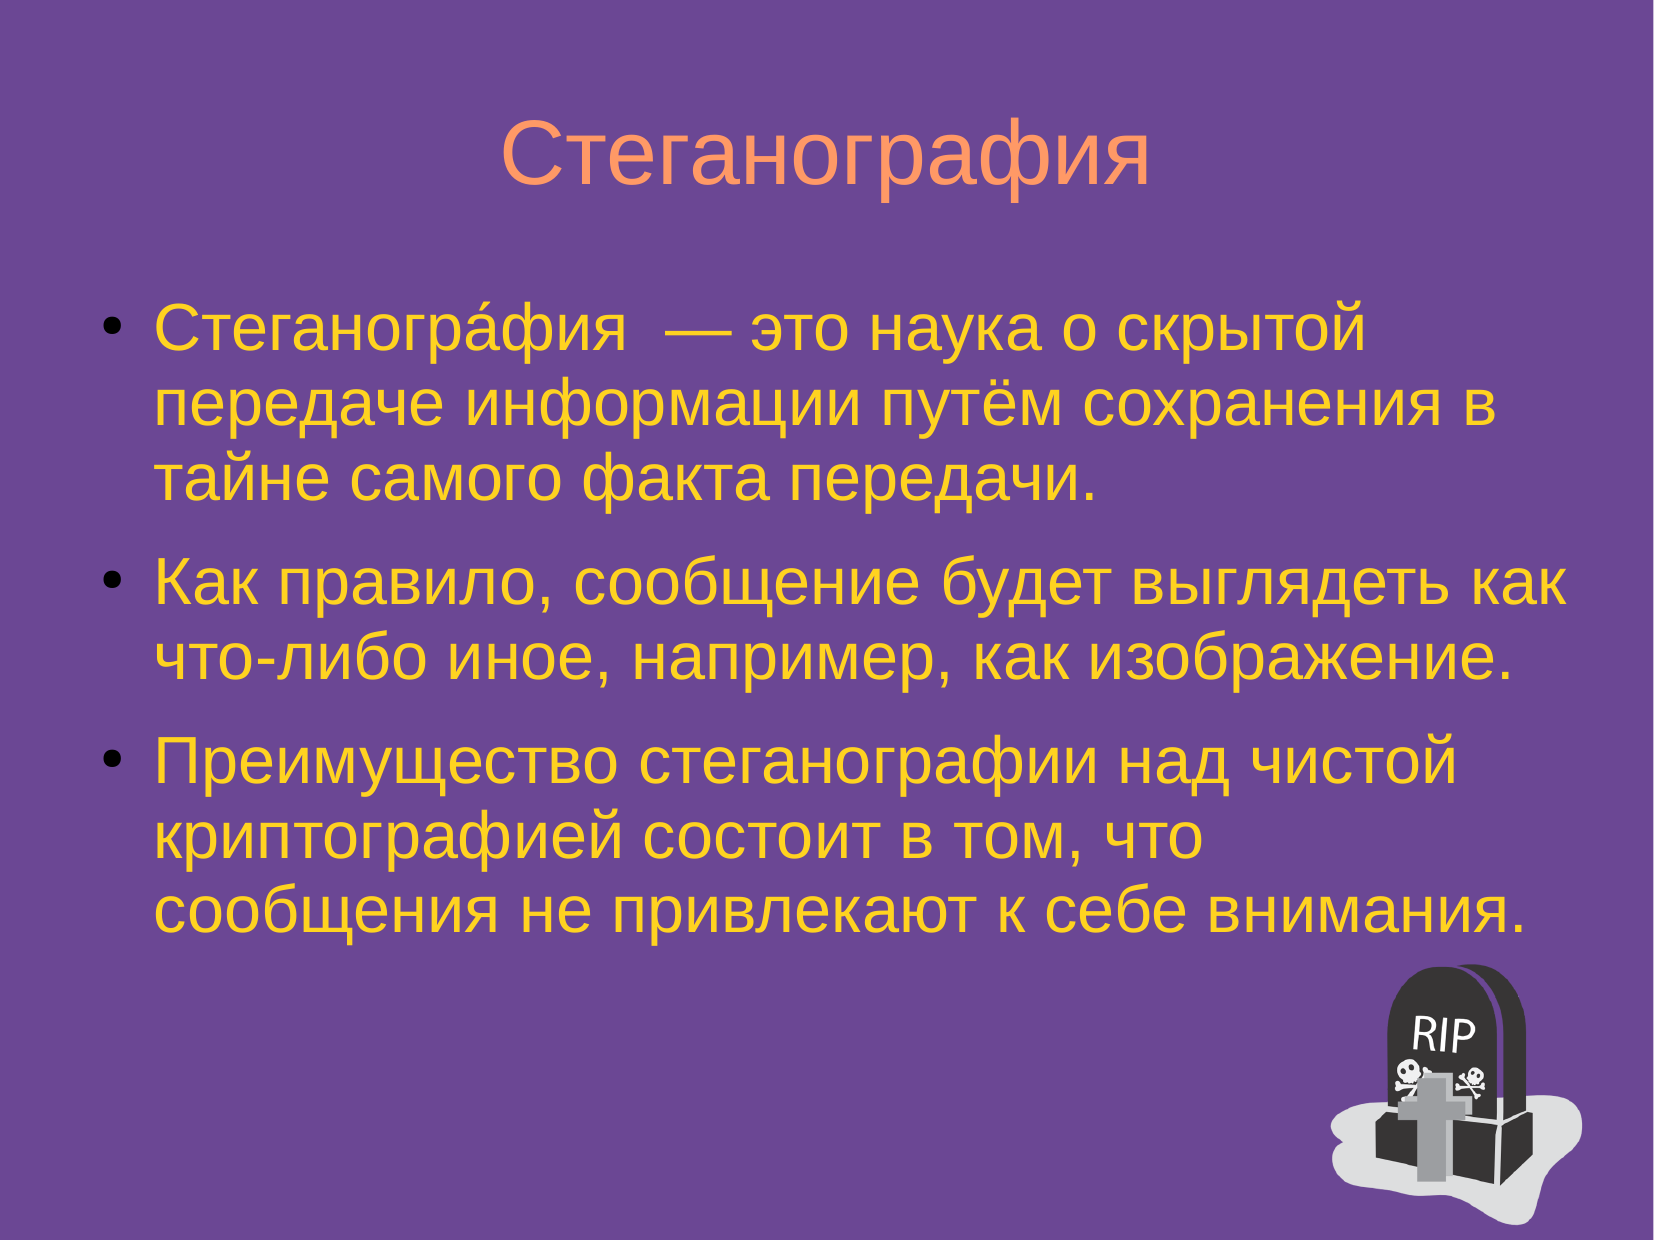

# Стеганография
Стеганогра́фия — это наука о скрытой передаче информации путём сохранения в тайне самого факта передачи.
Как правило, сообщение будет выглядеть как что-либо иное, например, как изображение.
Преимущество стеганографии над чистой криптографией состоит в том, что сообщения не привлекают к себе внимания.